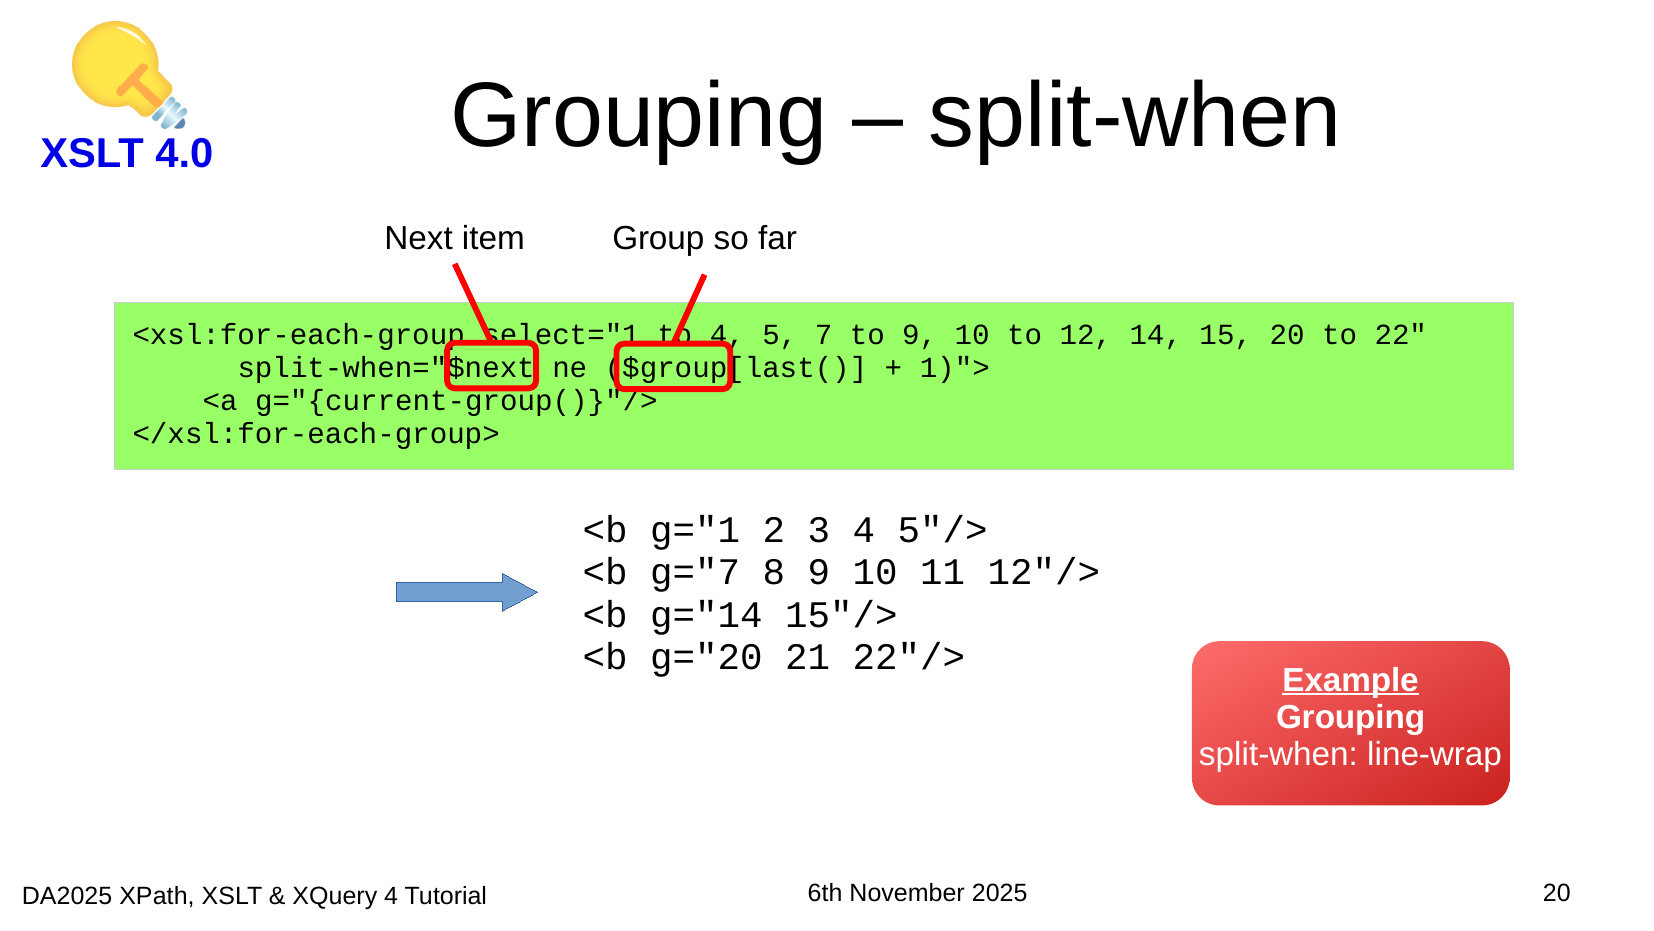

# Grouping – split-when
Next item
Group so far
<xsl:for-each-group select="1 to 4, 5, 7 to 9, 10 to 12, 14, 15, 20 to 22"
 split-when="$next ne ($group[last()] + 1)">
 <a g="{current-group()}"/>
</xsl:for-each-group>
<b g="1 2 3 4 5"/>
<b g="7 8 9 10 11 12"/>
<b g="14 15"/>
<b g="20 21 22"/>
Example
Grouping
split-when: line-wrap
20
6th November 2025
DA2025 XPath, XSLT & XQuery 4 Tutorial